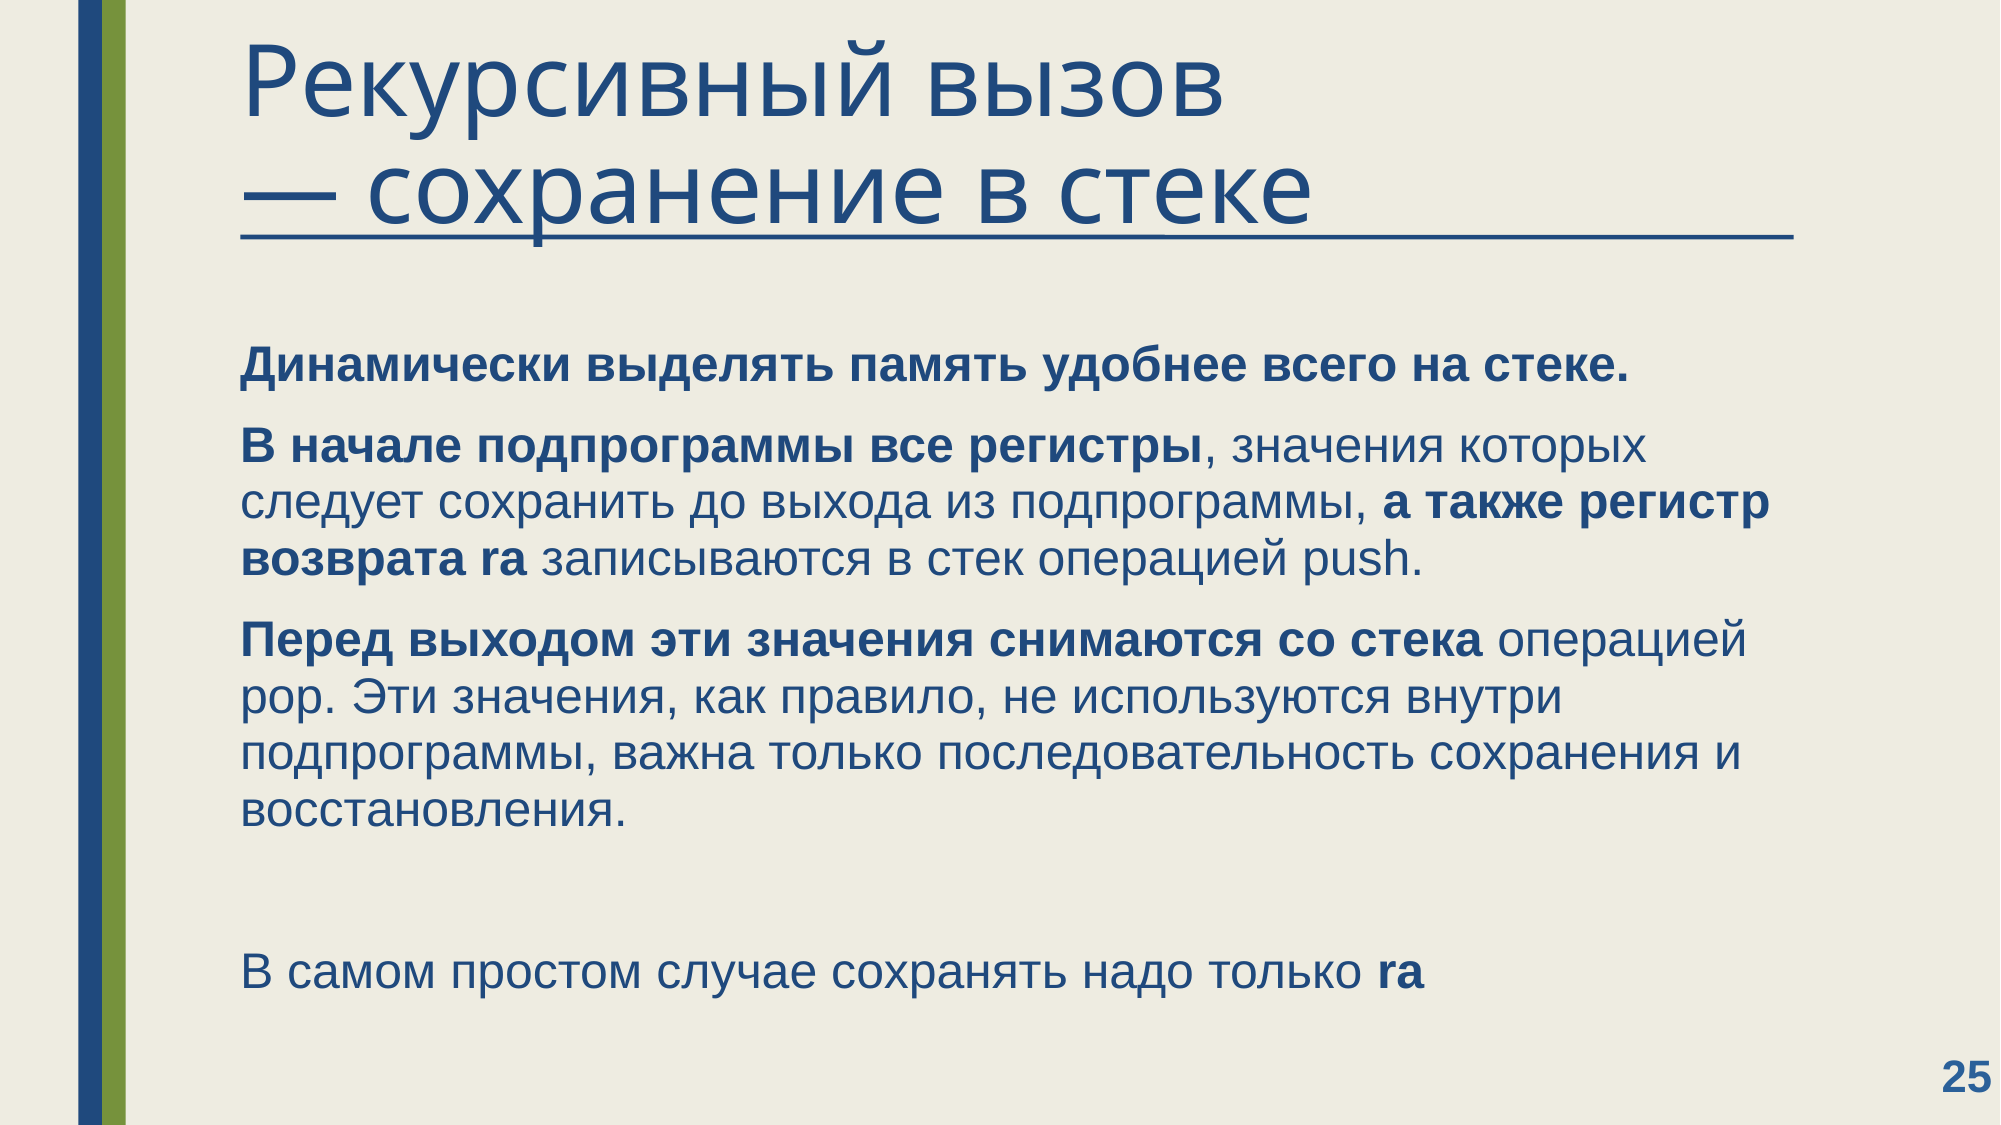

# Рекурсивный вызов — сохранение в стеке
Динамически выделять память удобнее всего на стеке.
В начале подпрограммы все регистры, значения которых следует сохранить до выхода из подпрограммы, а также регистр возврата ra записываются в стек операцией push.
Перед выходом эти значения снимаются со стека операцией pop. Эти значения, как правило, не используются внутри подпрограммы, важна только последовательность сохранения и восстановления.
В самом простом случае сохранять надо только ra